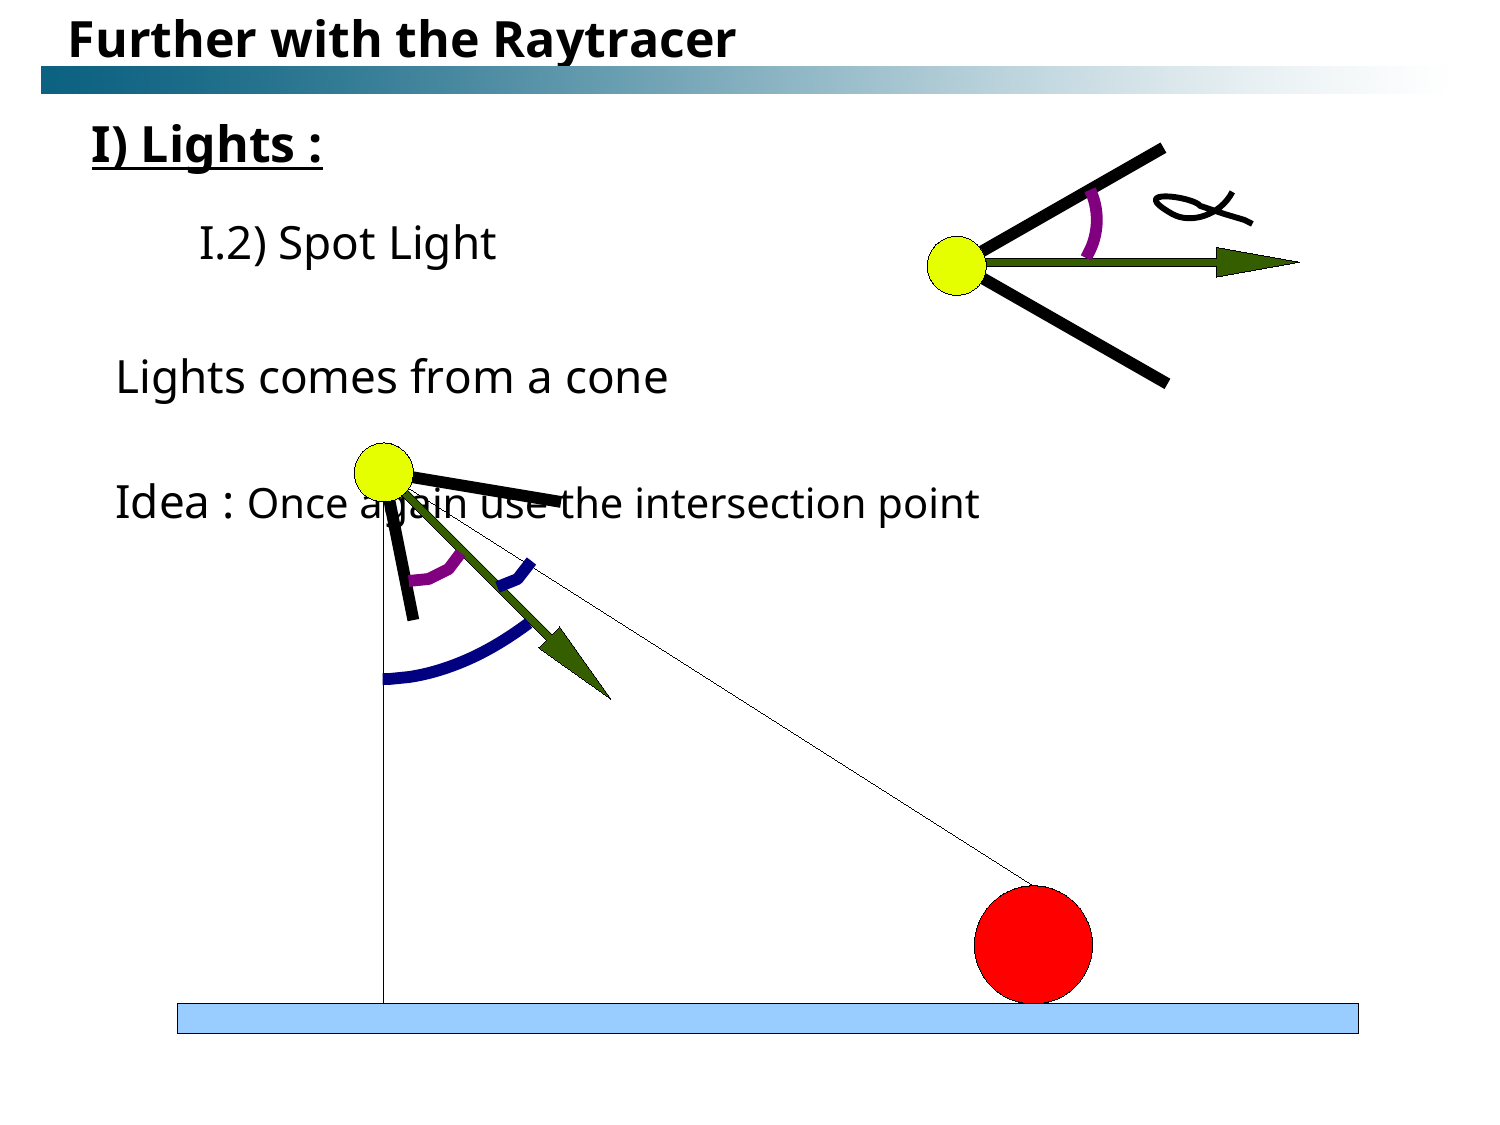

# Further with the Raytracer
I) Lights :
I.2) Spot Light
 Lights comes from a cone
 Idea : Once again use the intersection point